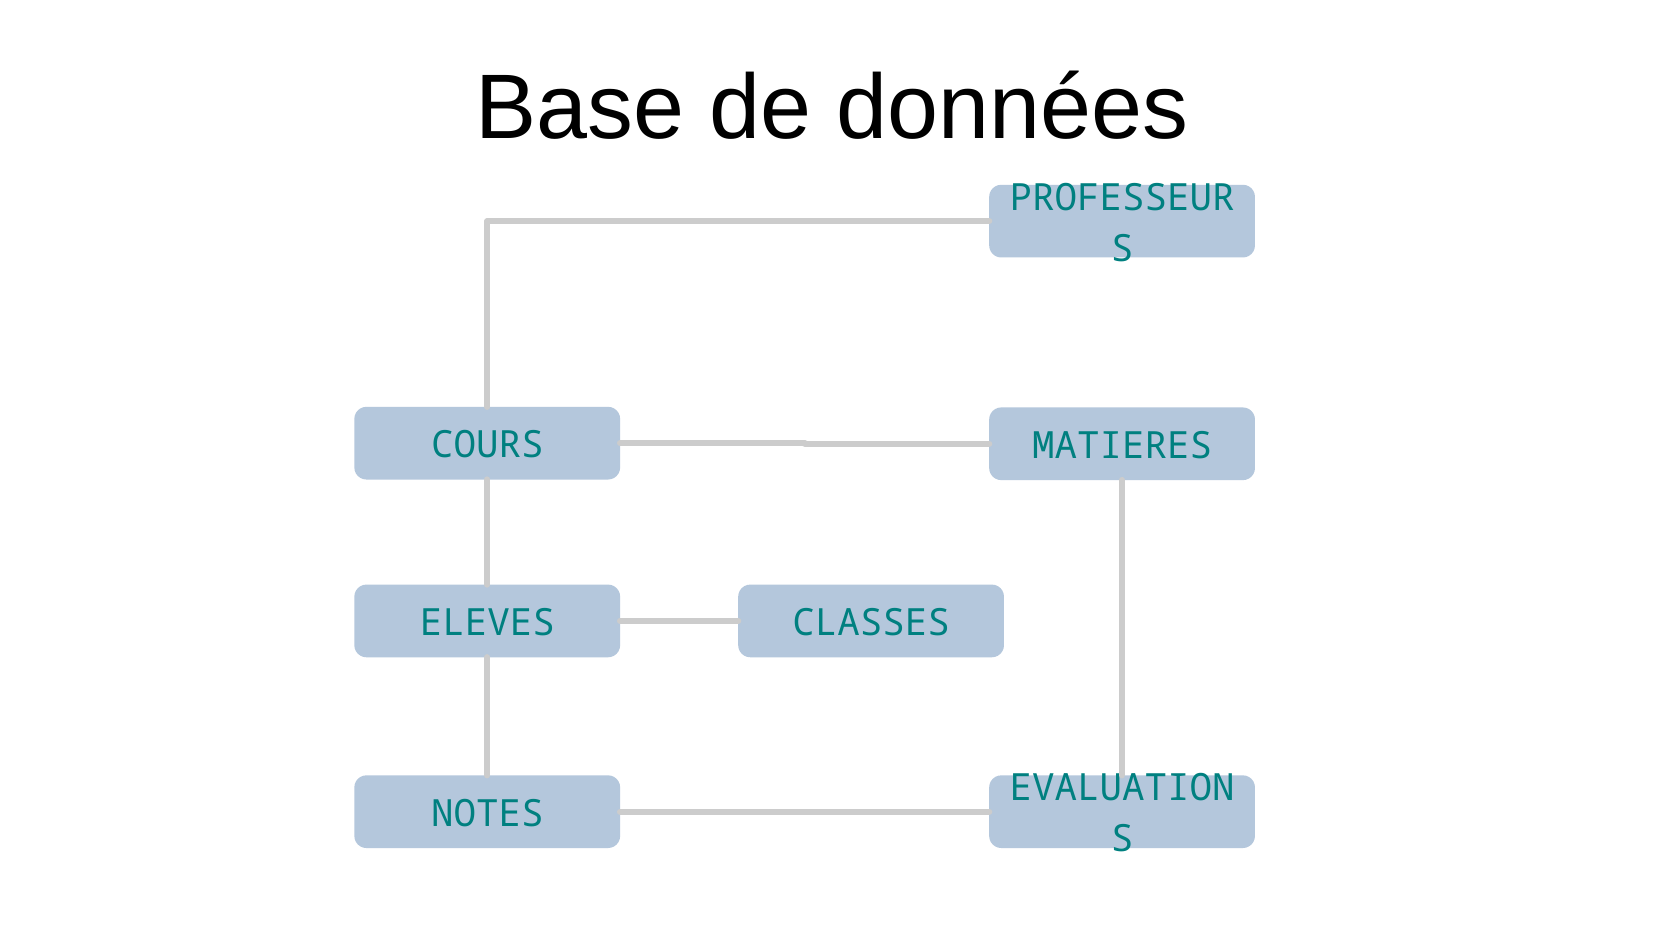

# Base de données
PROFESSEURS
COURS
MATIERES
ELEVES
CLASSES
NOTES
EVALUATIONS